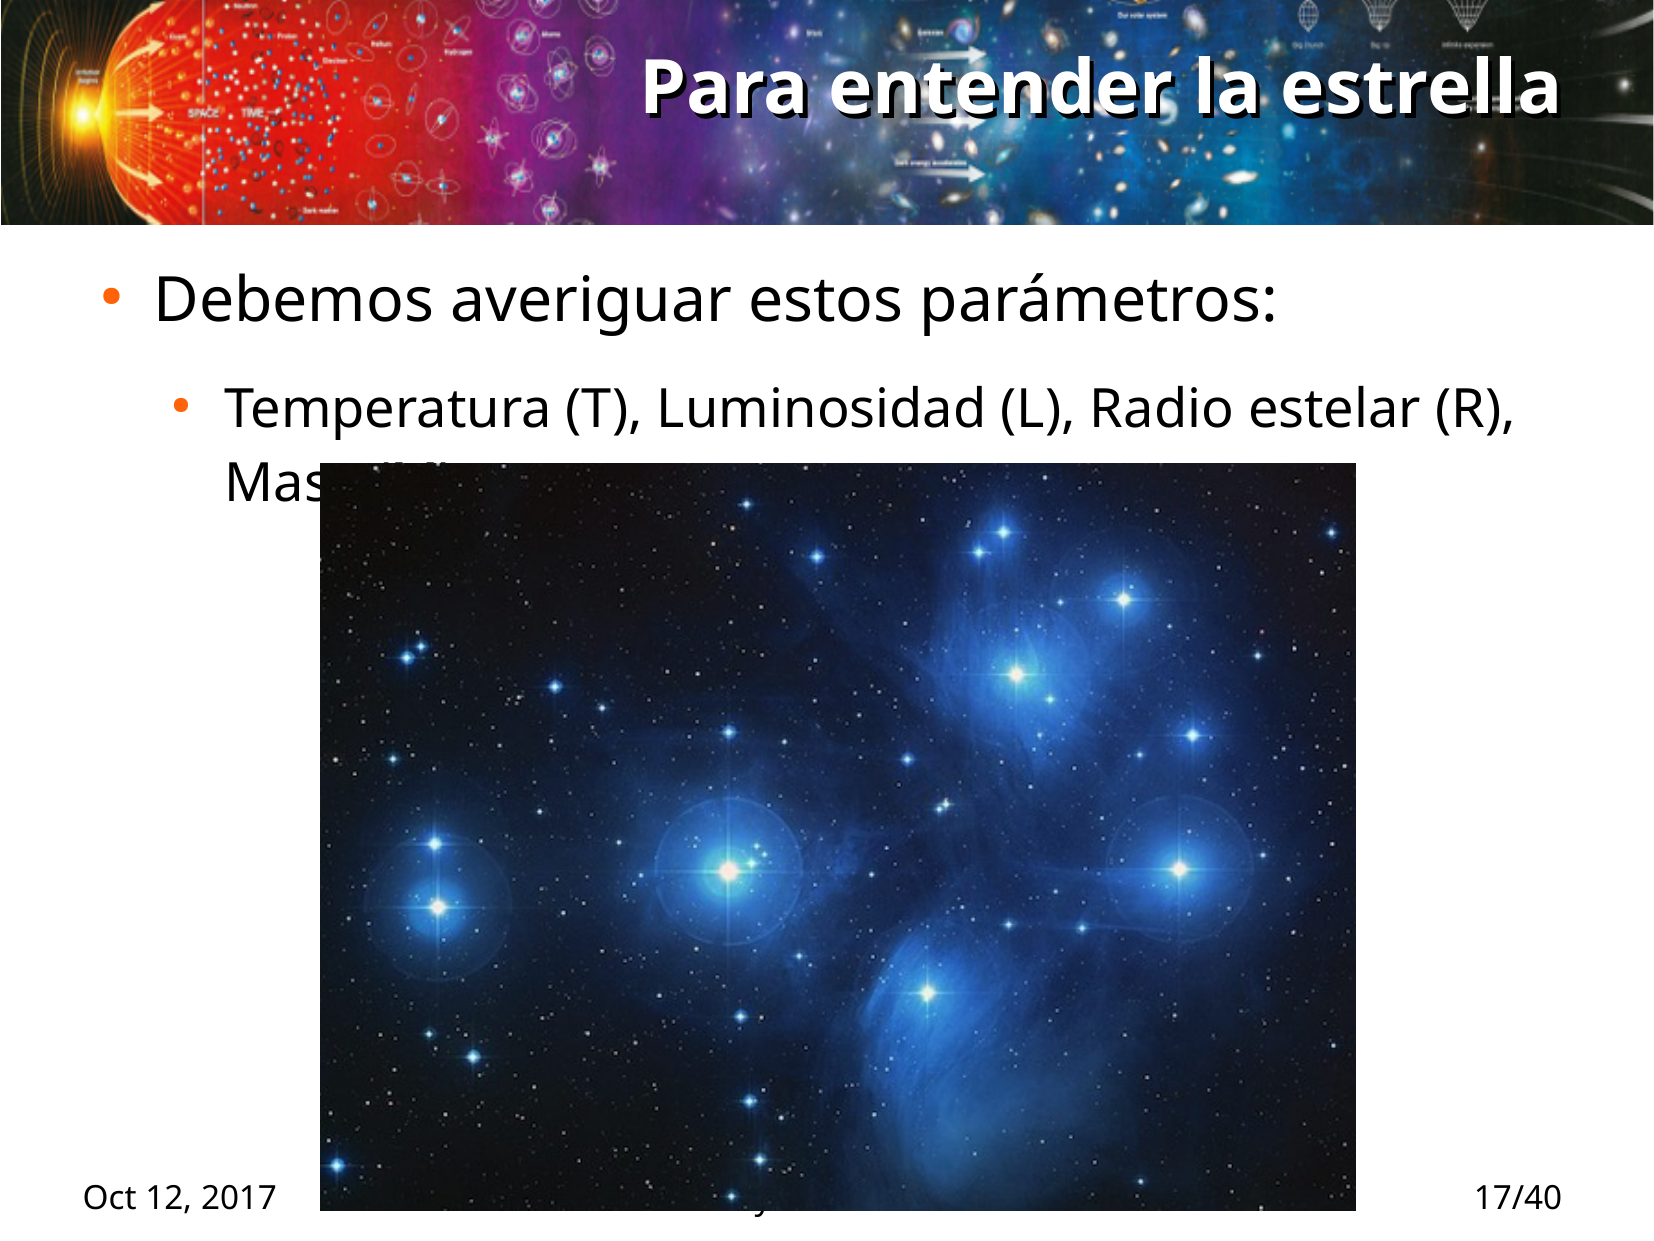

# Para entender la estrella
Debemos averiguar estos parámetros:
Temperatura (T), Luminosidad (L), Radio estelar (R), Masa (M)
Oct 12, 2017
H. Asorey - IPAC 2017 - 10
17